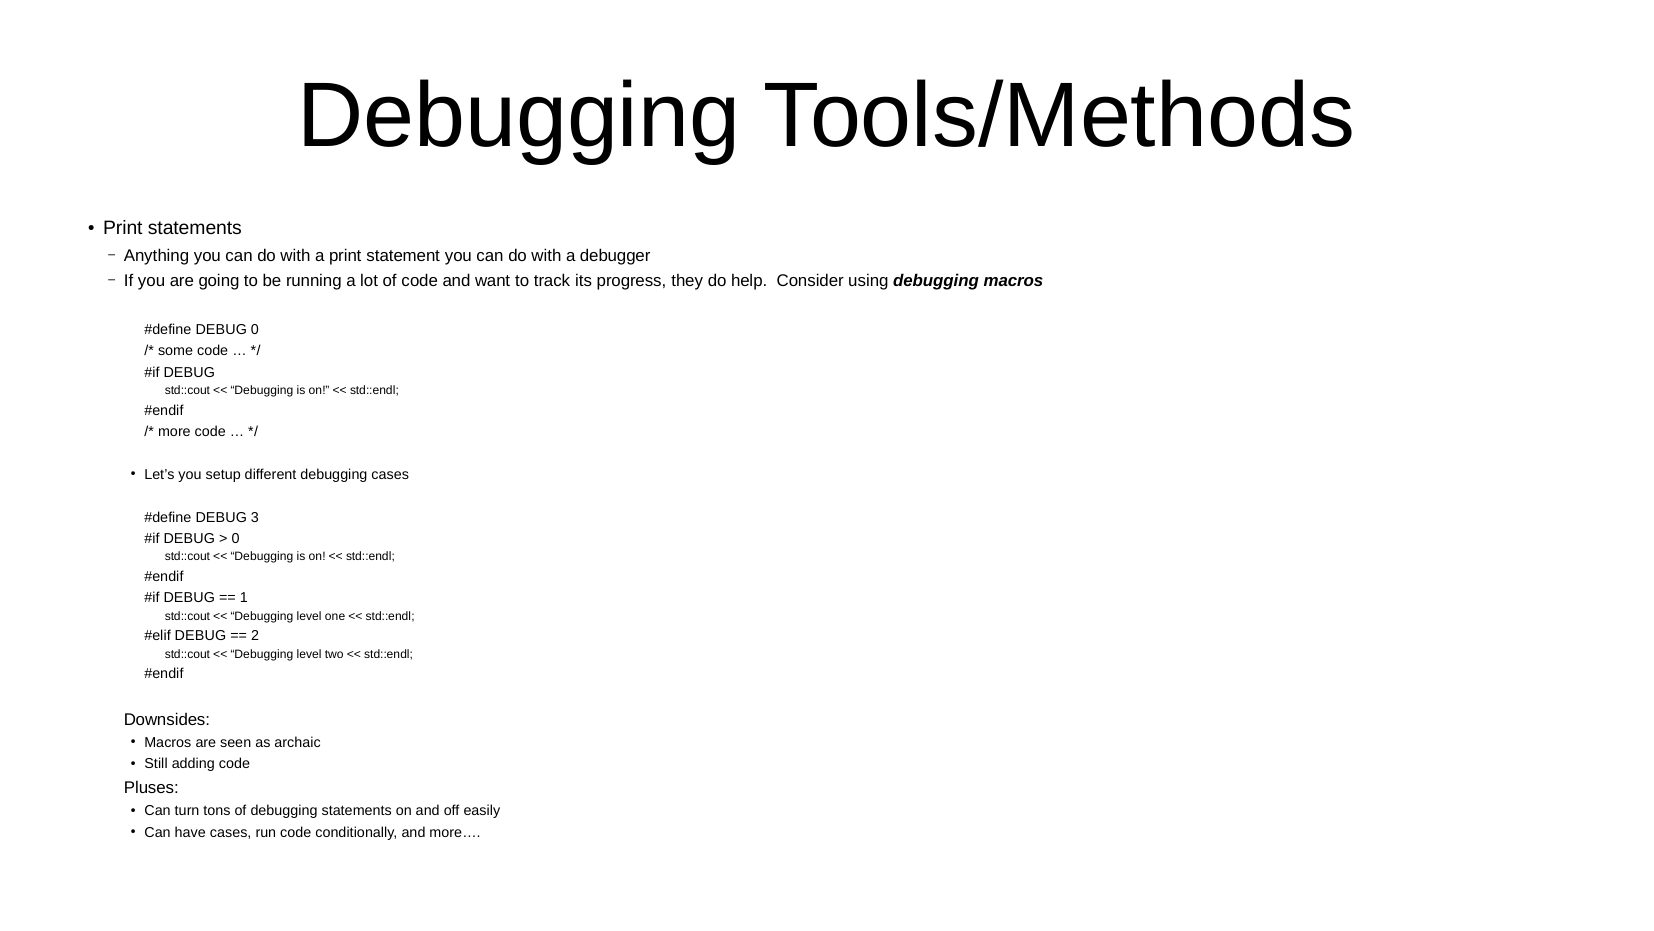

# Debugging Tools/Methods
Print statements
Anything you can do with a print statement you can do with a debugger
If you are going to be running a lot of code and want to track its progress, they do help. Consider using debugging macros
#define DEBUG 0
/* some code … */
#if DEBUG
std::cout << “Debugging is on!” << std::endl;
#endif
/* more code … */
Let’s you setup different debugging cases
#define DEBUG 3
#if DEBUG > 0
std::cout << “Debugging is on! << std::endl;
#endif
#if DEBUG == 1
std::cout << “Debugging level one << std::endl;
#elif DEBUG == 2
std::cout << “Debugging level two << std::endl;
#endif
Downsides:
Macros are seen as archaic
Still adding code
Pluses:
Can turn tons of debugging statements on and off easily
Can have cases, run code conditionally, and more….